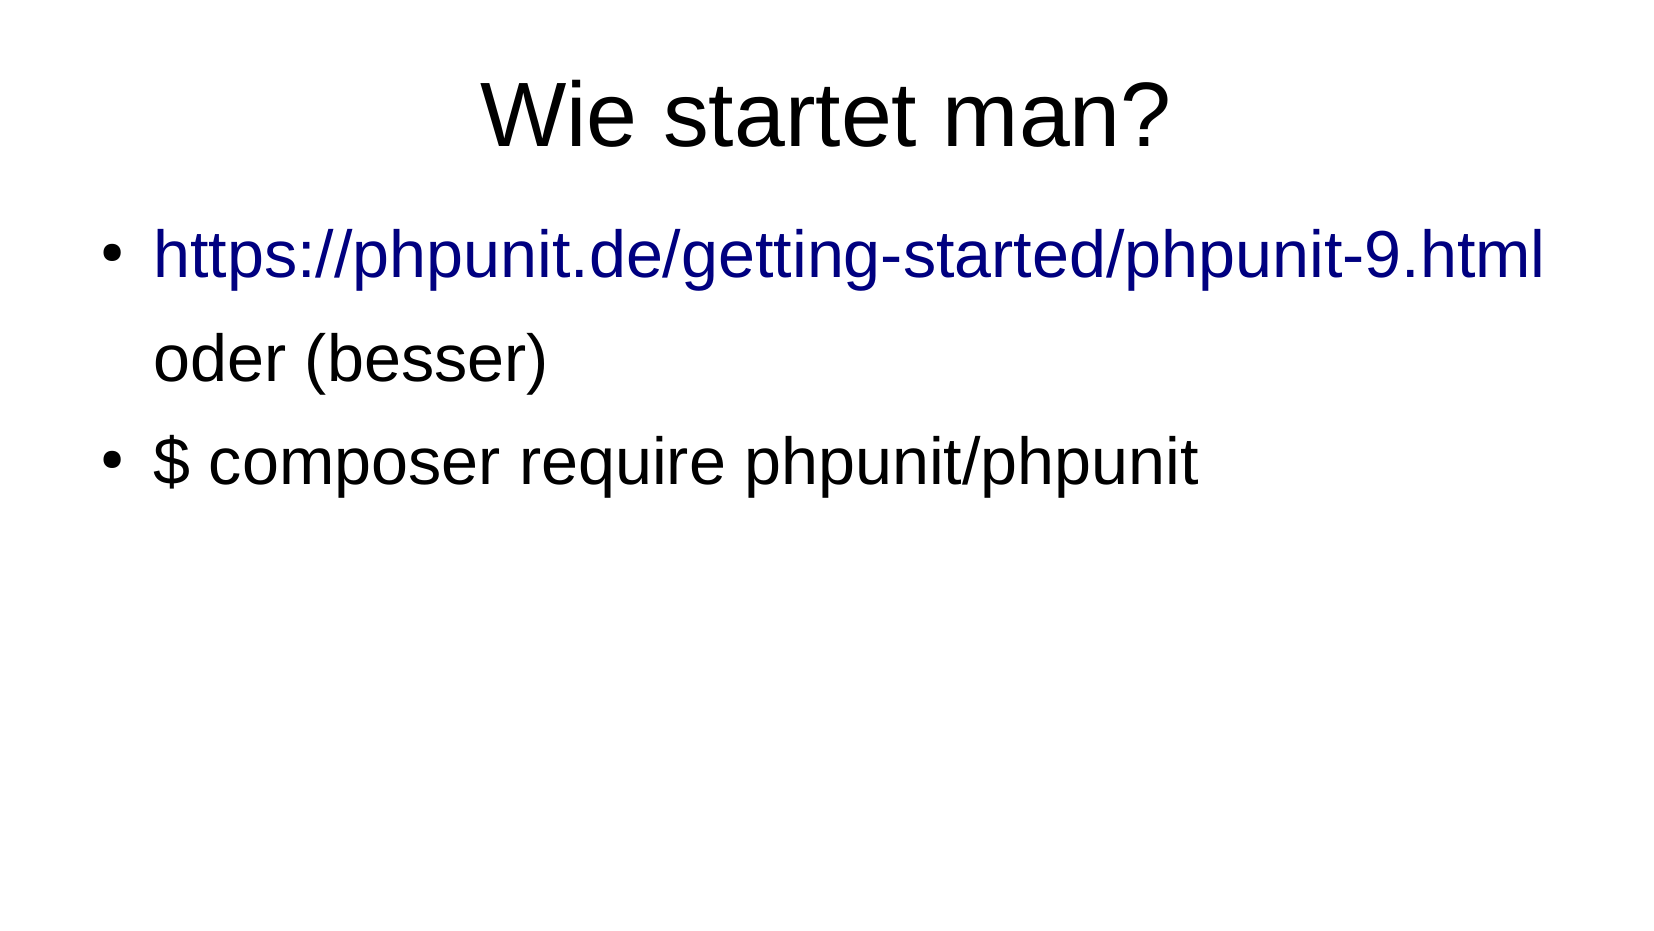

# Wie startet man?
https://phpunit.de/getting-started/phpunit-9.html
oder (besser)
$ composer require phpunit/phpunit